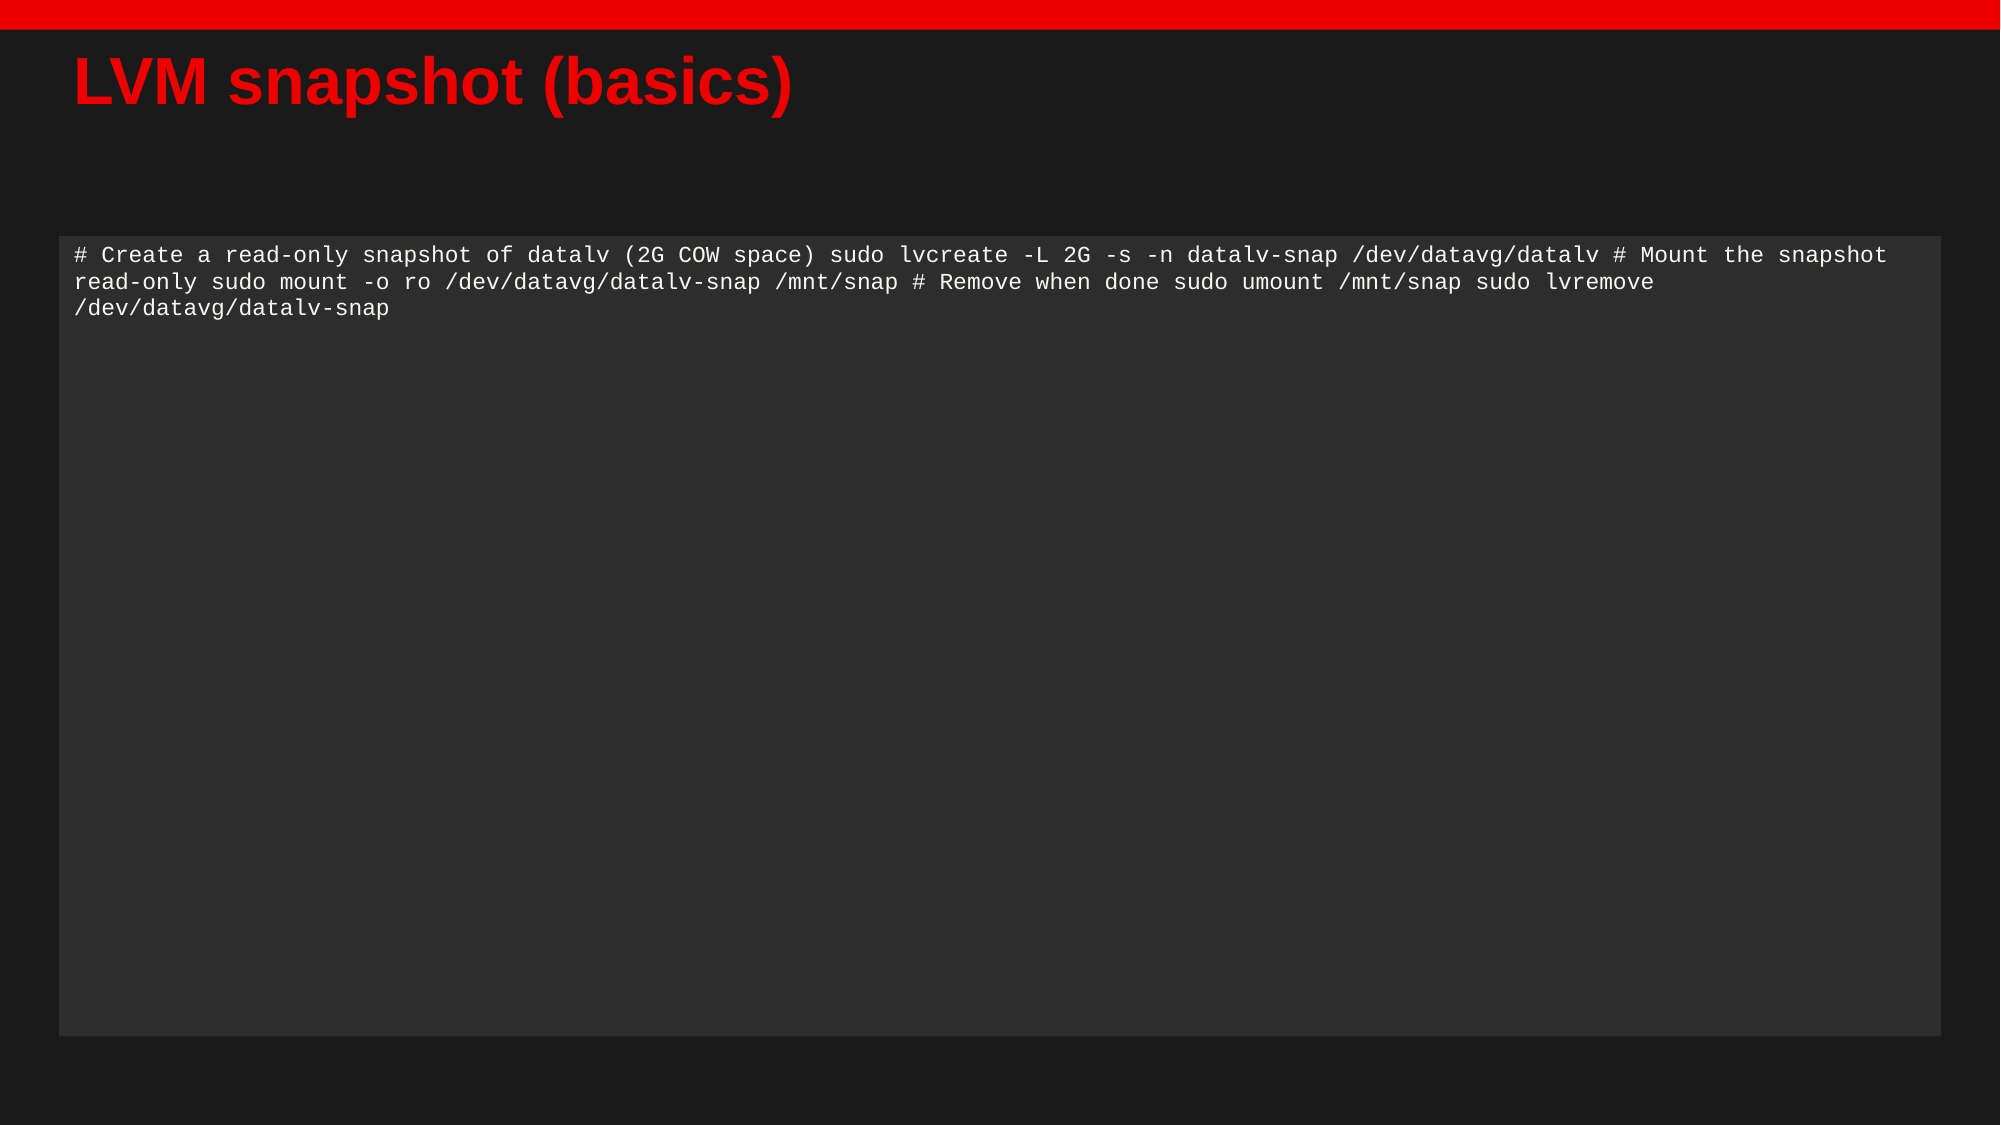

LVM snapshot (basics)
# Create a read-only snapshot of datalv (2G COW space) sudo lvcreate -L 2G -s -n datalv-snap /dev/datavg/datalv # Mount the snapshot read-only sudo mount -o ro /dev/datavg/datalv-snap /mnt/snap # Remove when done sudo umount /mnt/snap sudo lvremove /dev/datavg/datalv-snap